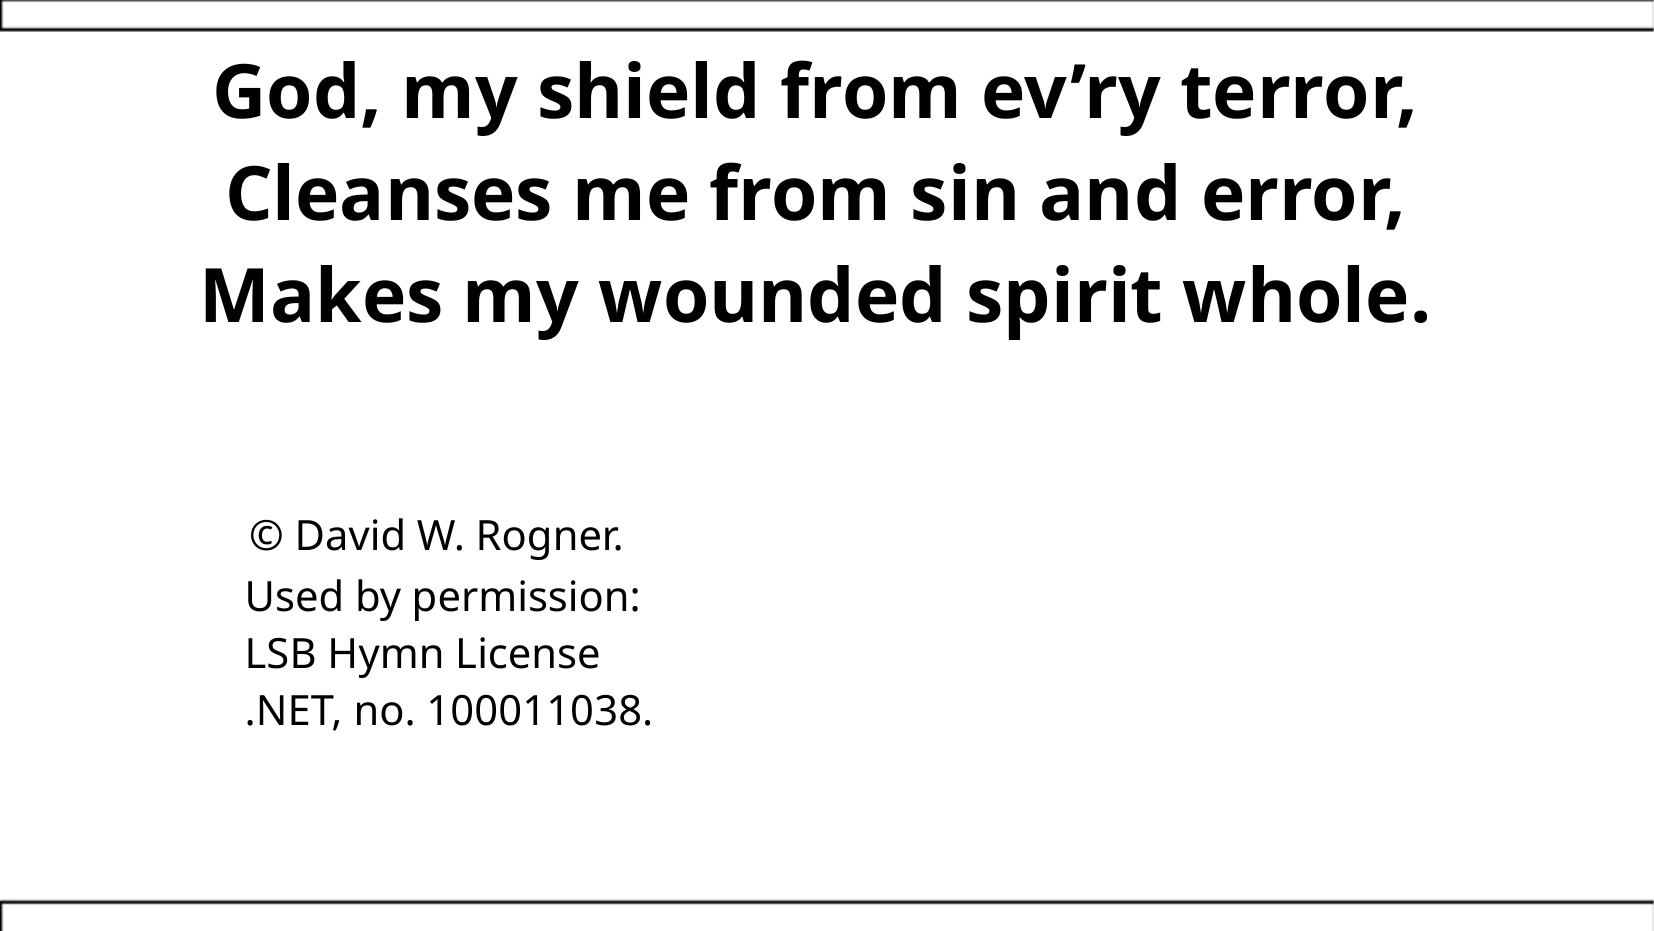

God, my shield from ev’ry terror,
Cleanses me from sin and error,
Makes my wounded spirit whole.
 © David W. Rogner.
 Used by permission:
 LSB Hymn License
 .NET, no. 100011038.